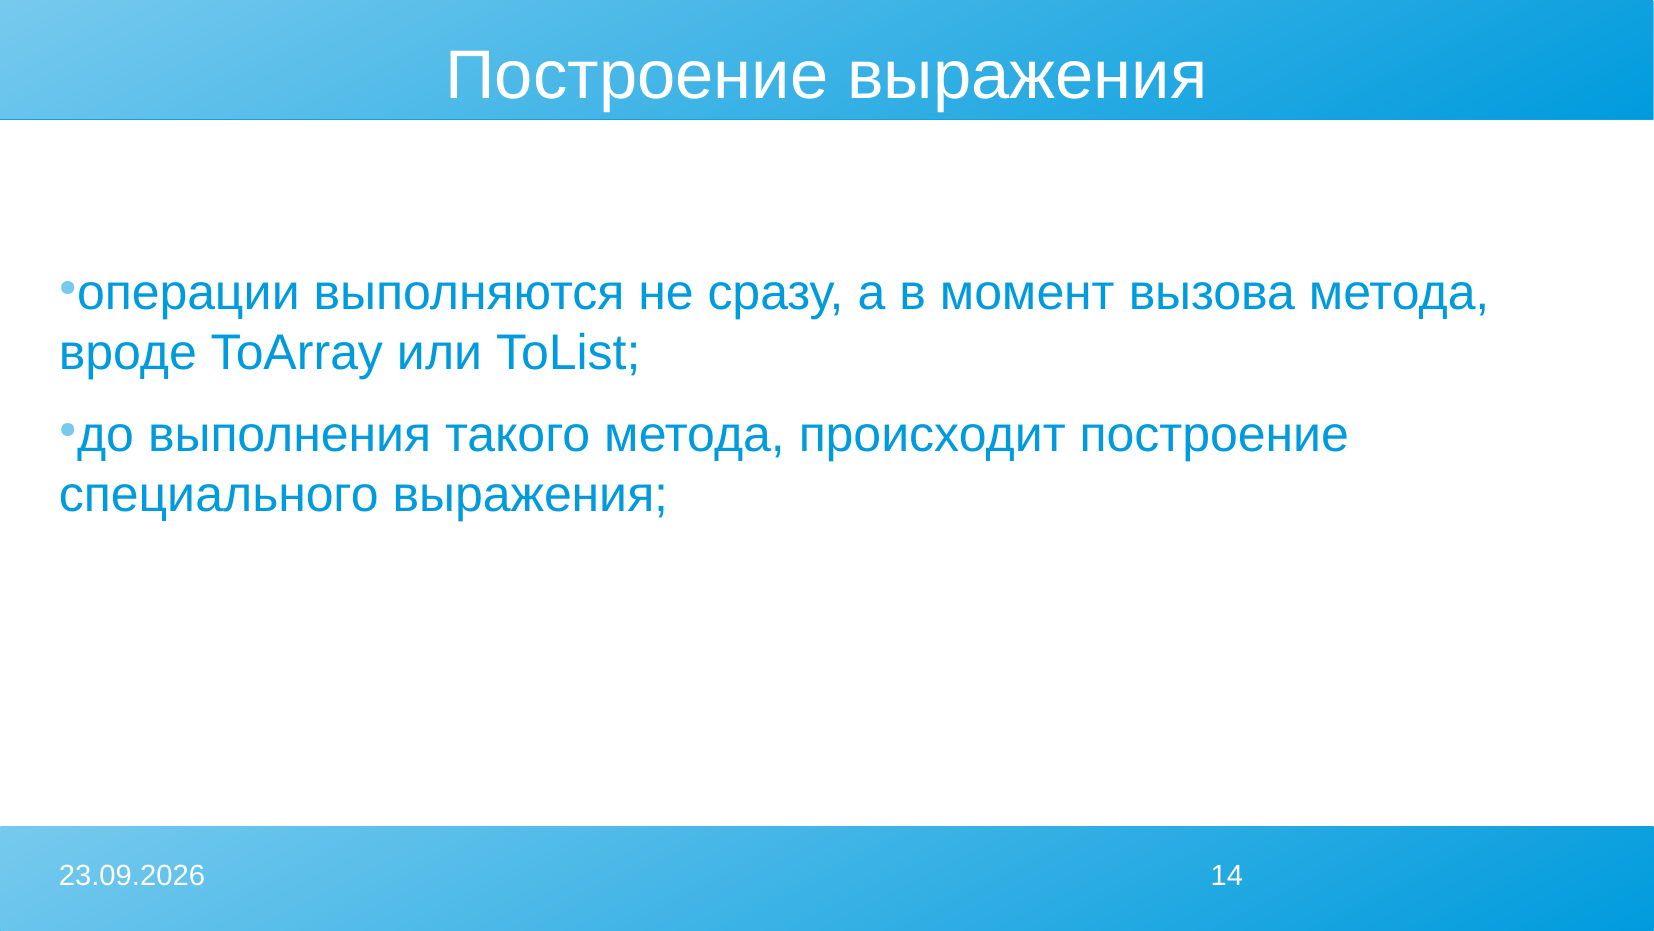

# Построение выражения
операции выполняются не сразу, а в момент вызова метода, вроде ToArray или ToList;
до выполнения такого метода, происходит построение специального выражения;